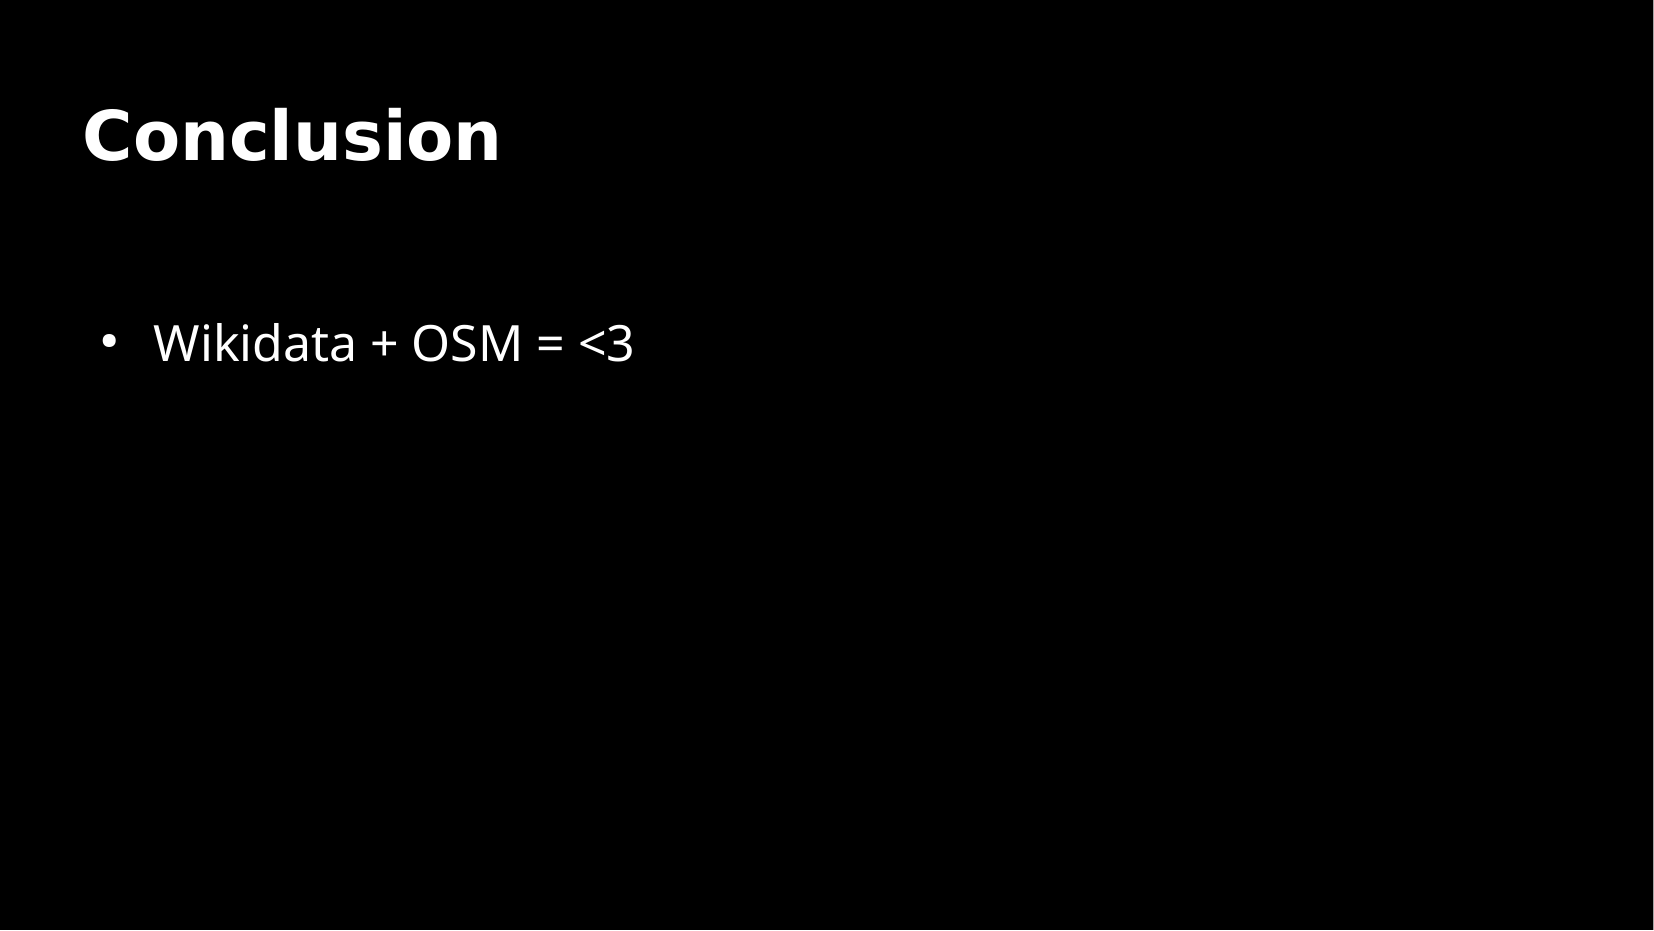

Conclusion
# Wikidata + OSM = <3